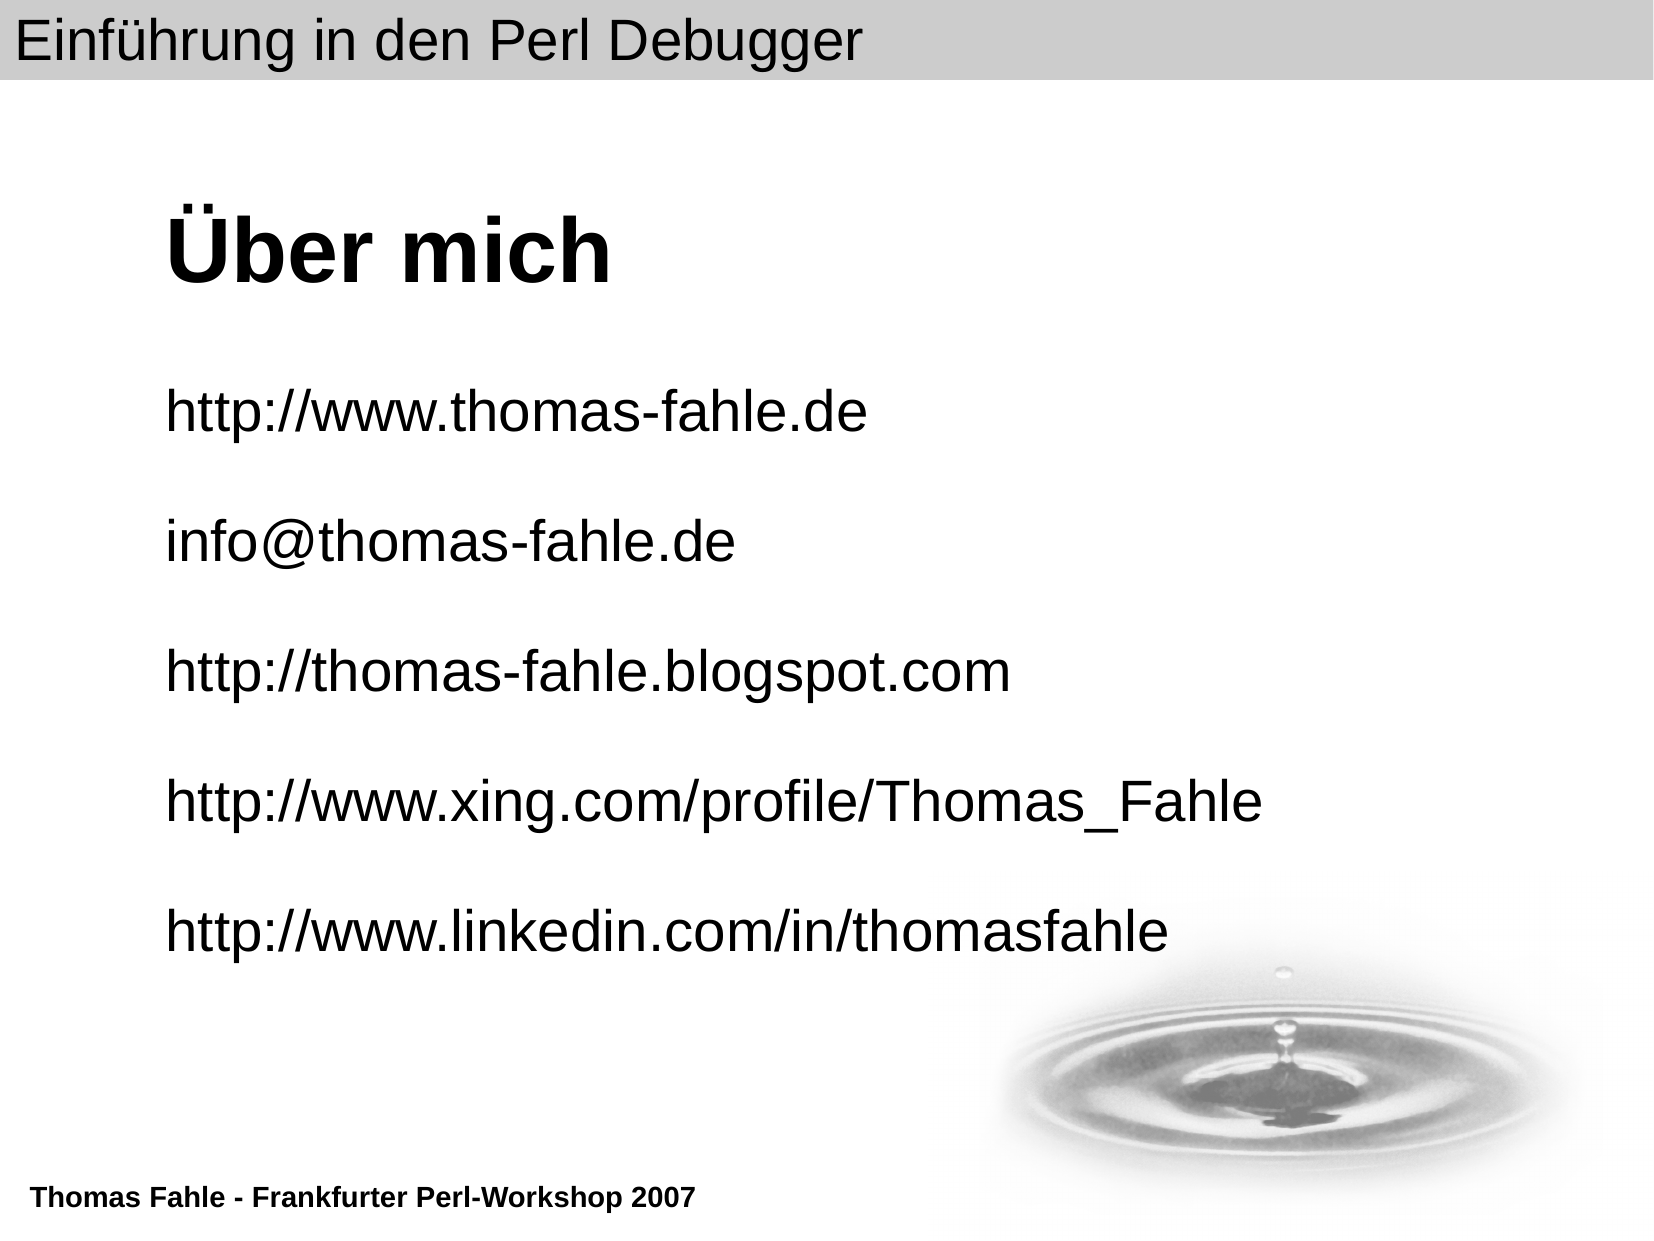

# Über mich
http://www.thomas-fahle.de
info@thomas-fahle.de
http://thomas-fahle.blogspot.com
http://www.xing.com/profile/Thomas_Fahle
http://www.linkedin.com/in/thomasfahle